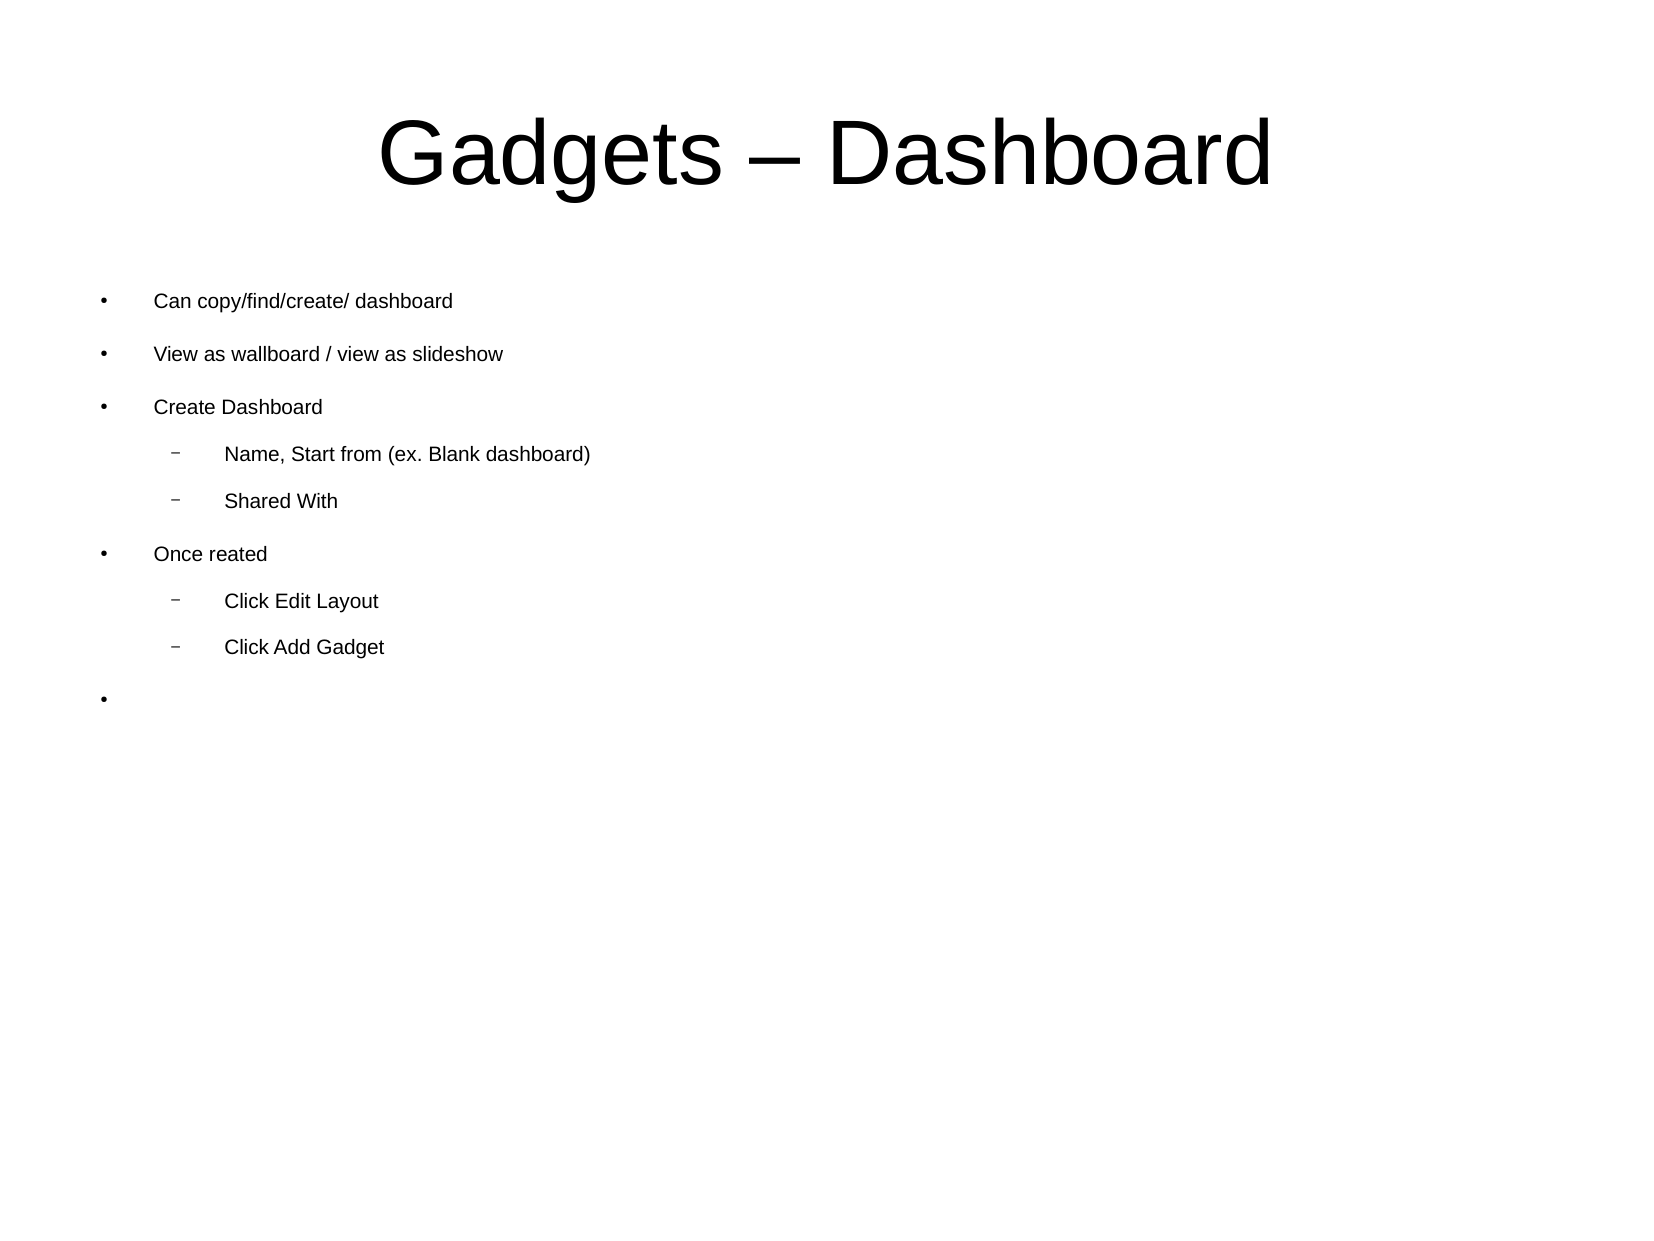

# Gadgets – Dashboard
Can copy/find/create/ dashboard
View as wallboard / view as slideshow
Create Dashboard
Name, Start from (ex. Blank dashboard)
Shared With
Once reated
Click Edit Layout
Click Add Gadget